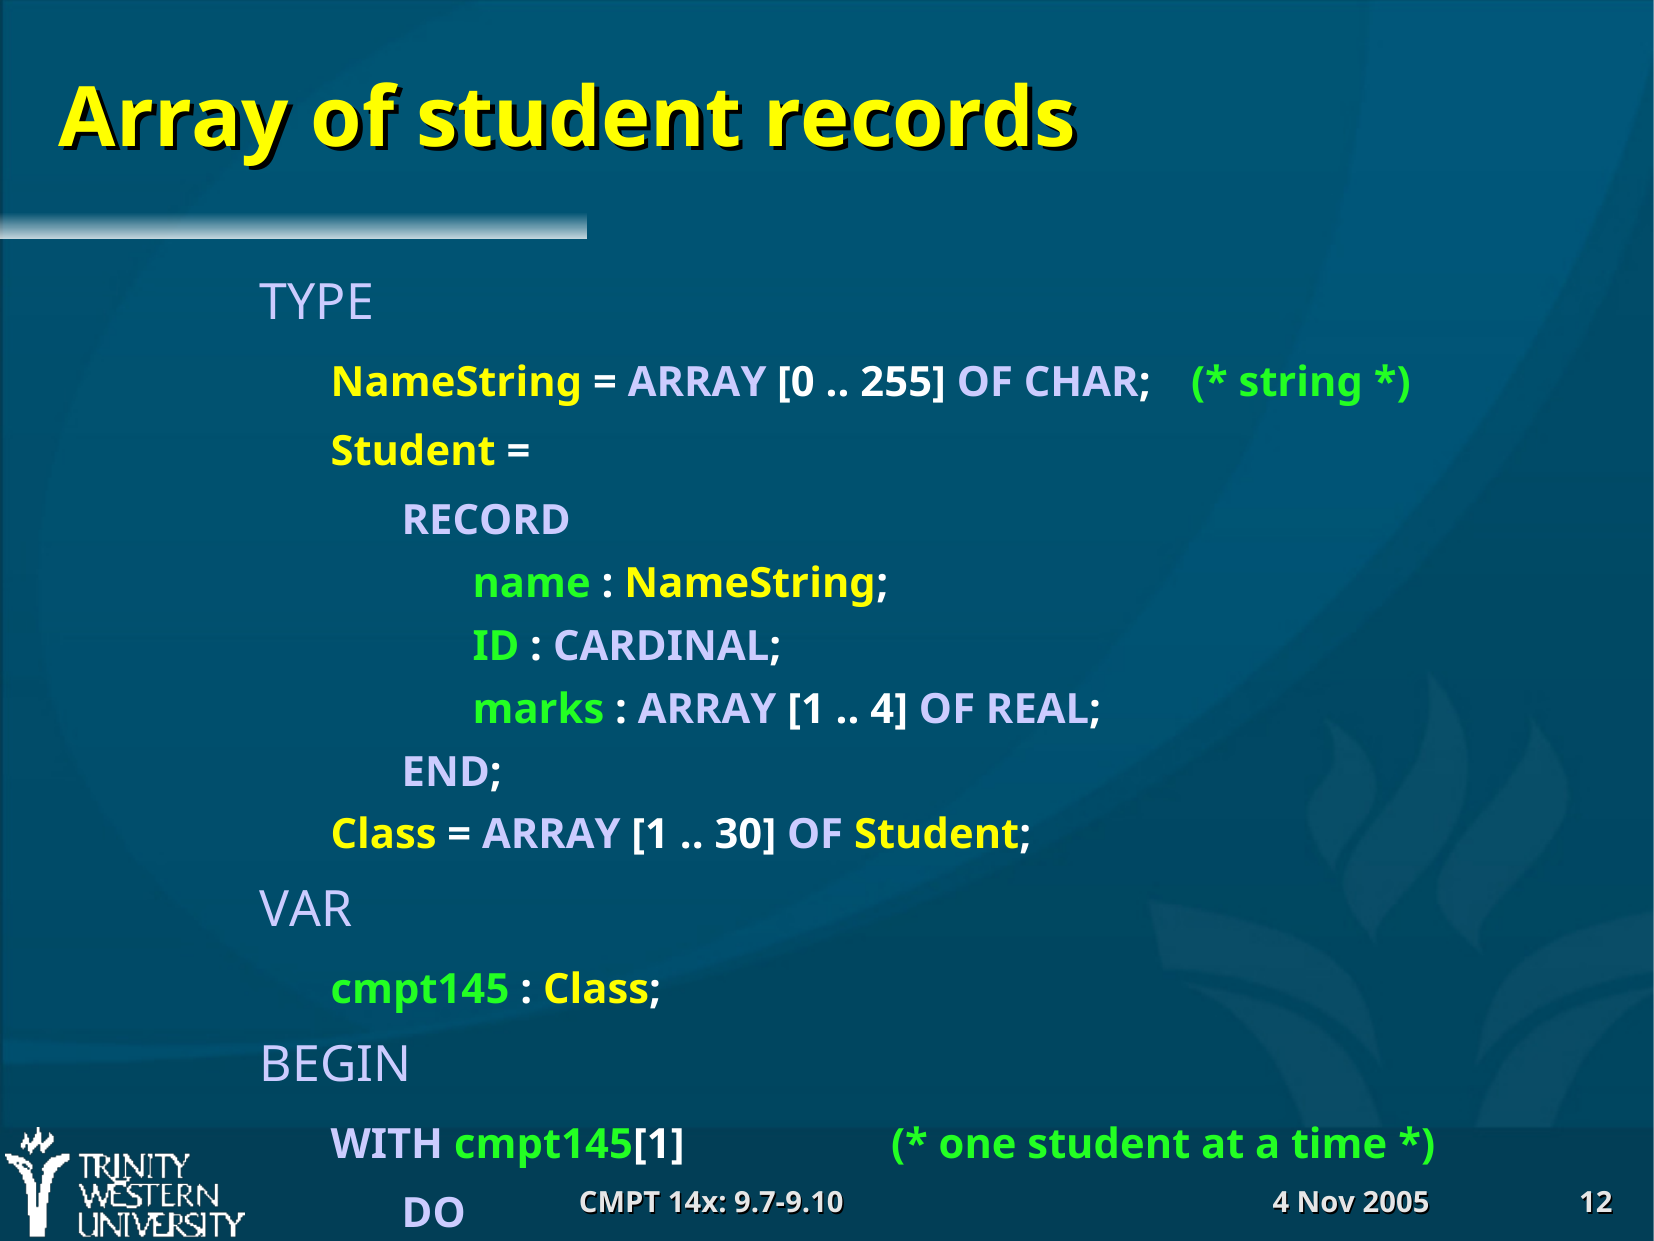

# Array of student records
TYPE
NameString = ARRAY [0 .. 255] OF CHAR;	(* string *)
Student =
RECORD
name : NameString;
ID : CARDINAL;
marks : ARRAY [1 .. 4] OF REAL;
END;
Class = ARRAY [1 .. 30] OF Student;
VAR
cmpt145 : Class;
BEGIN
WITH cmpt145[1]			(* one student at a time *)
DO
marks[1] := 95.1;		...
CMPT 14x: 9.7-9.10
4 Nov 2005
12